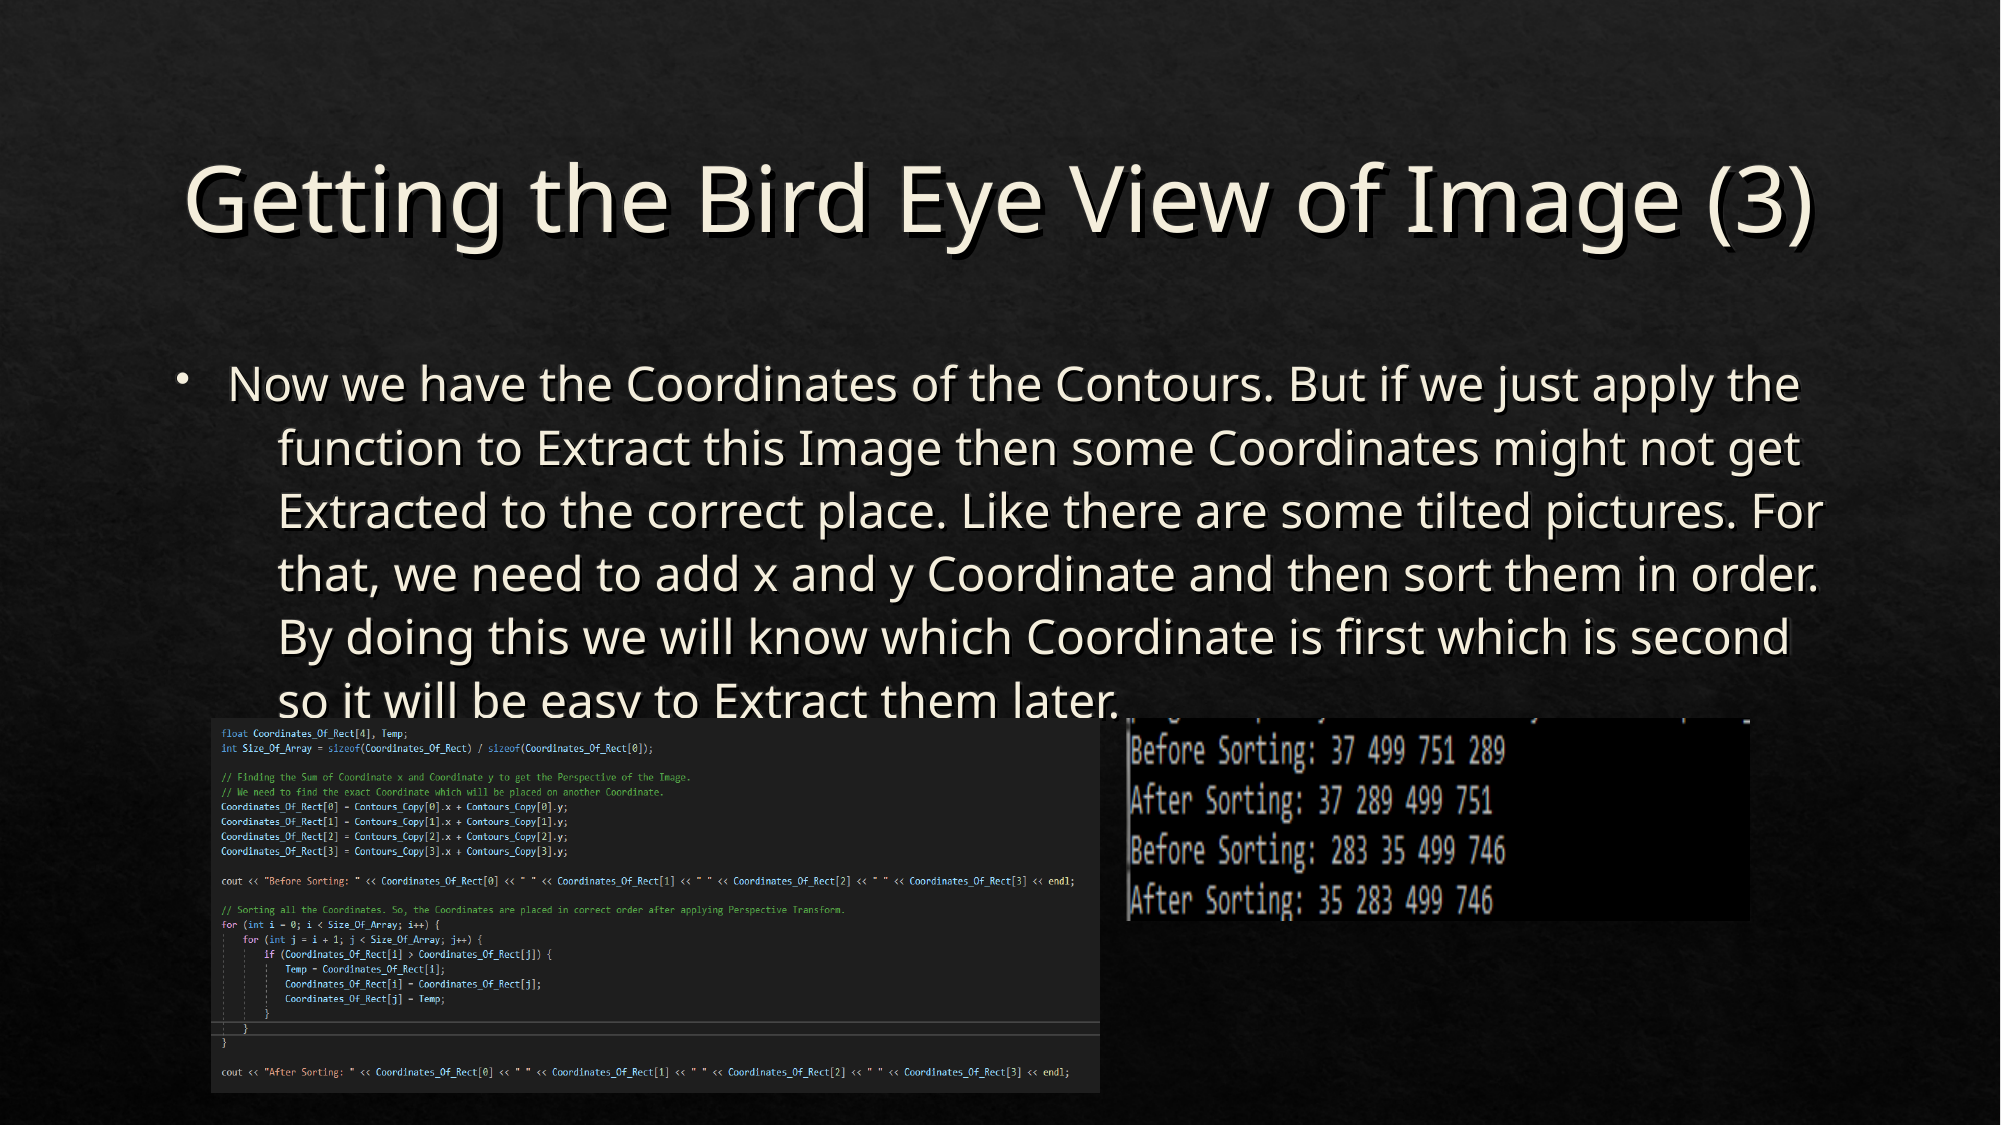

# Getting the Bird Eye View of Image (3)
Now we have the Coordinates of the Contours. But if we just apply the function to Extract this Image then some Coordinates might not get Extracted to the correct place. Like there are some tilted pictures. For that, we need to add x and y Coordinate and then sort them in order. By doing this we will know which Coordinate is first which is second so it will be easy to Extract them later.